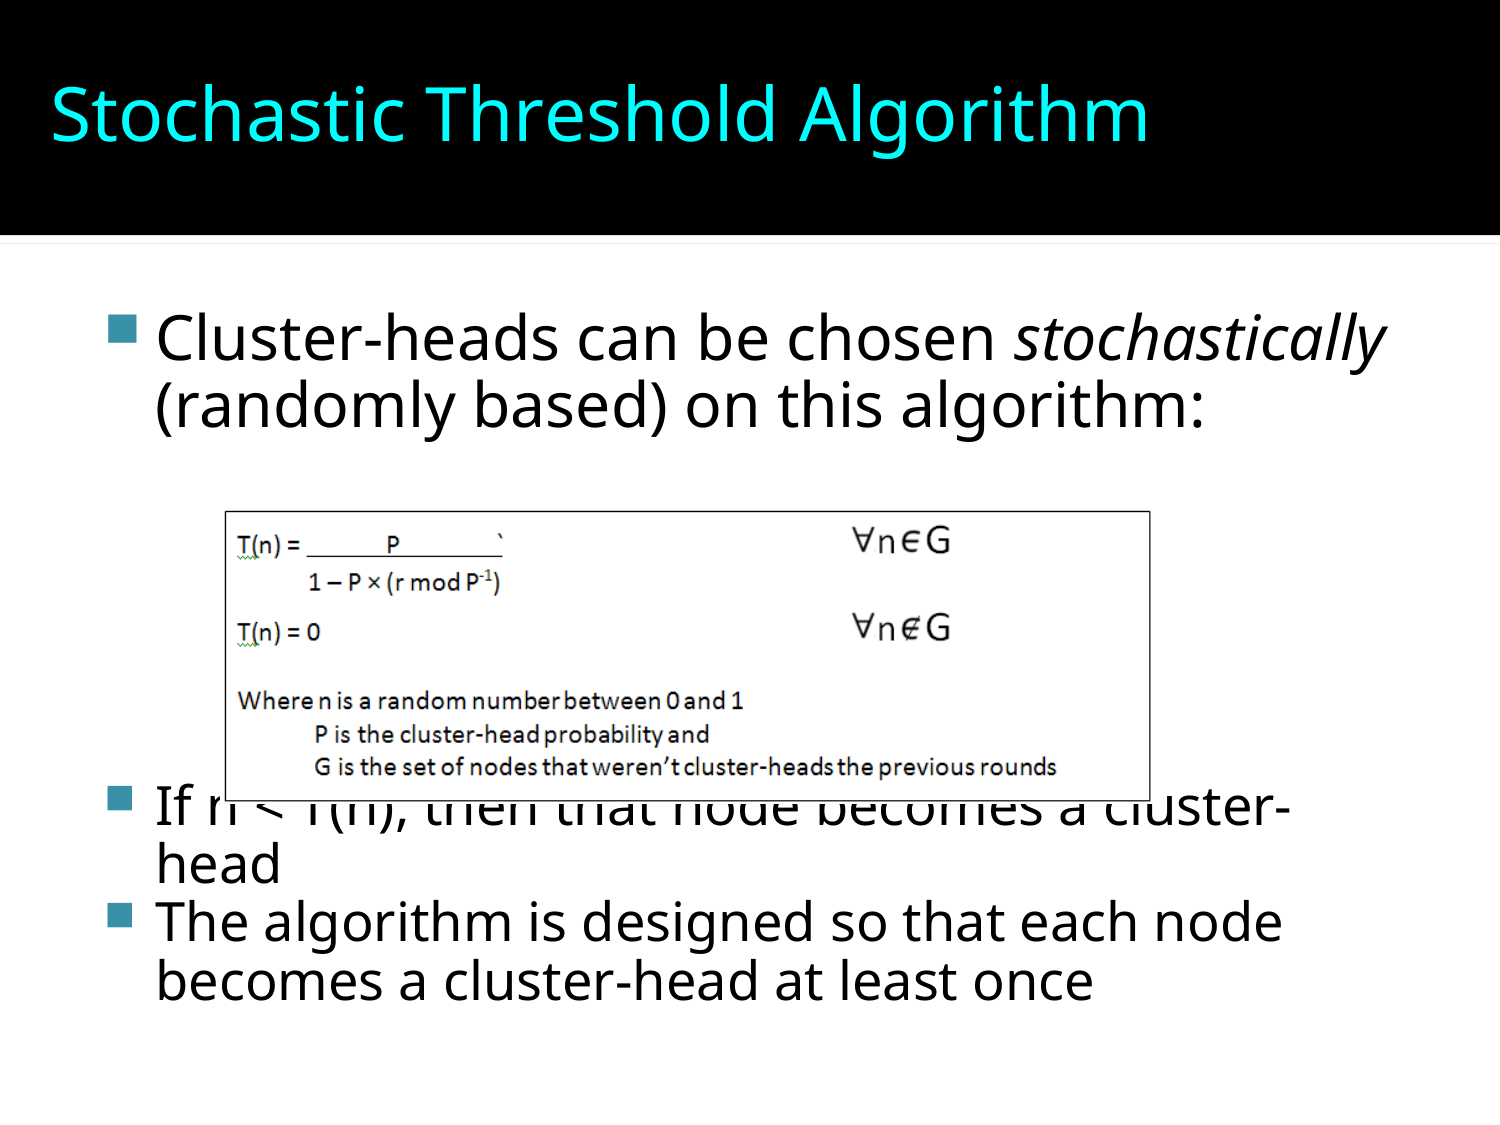

Stochastic Threshold Algorithm
Cluster-heads can be chosen stochastically (randomly based) on this algorithm:
If n < T(n), then that node becomes a cluster-head
The algorithm is designed so that each node becomes a cluster-head at least once